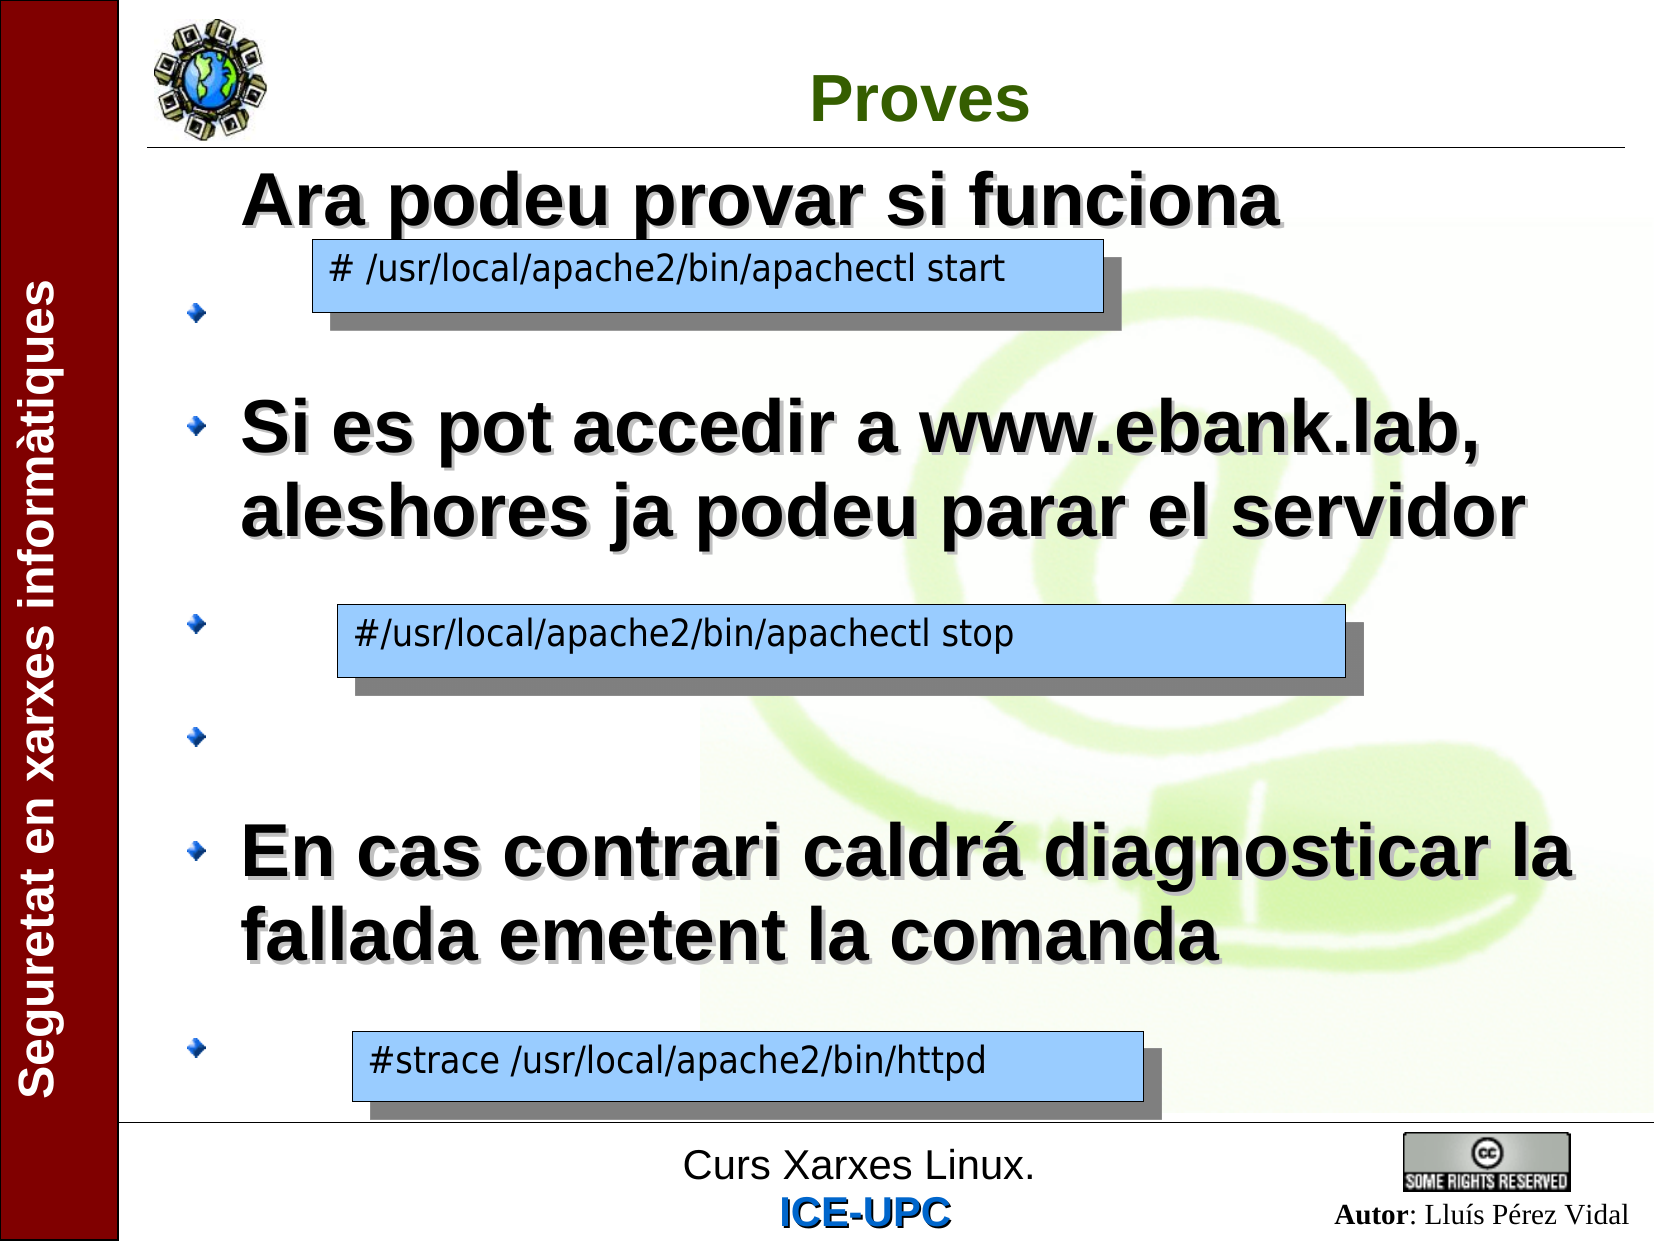

# Proves
Ara podeu provar si funciona
Si es pot accedir a www.ebank.lab, aleshores ja podeu parar el servidor
En cas contrari caldrá diagnosticar la fallada emetent la comanda
# /usr/local/apache2/bin/apachectl start
#/usr/local/apache2/bin/apachectl stop
#strace /usr/local/apache2/bin/httpd